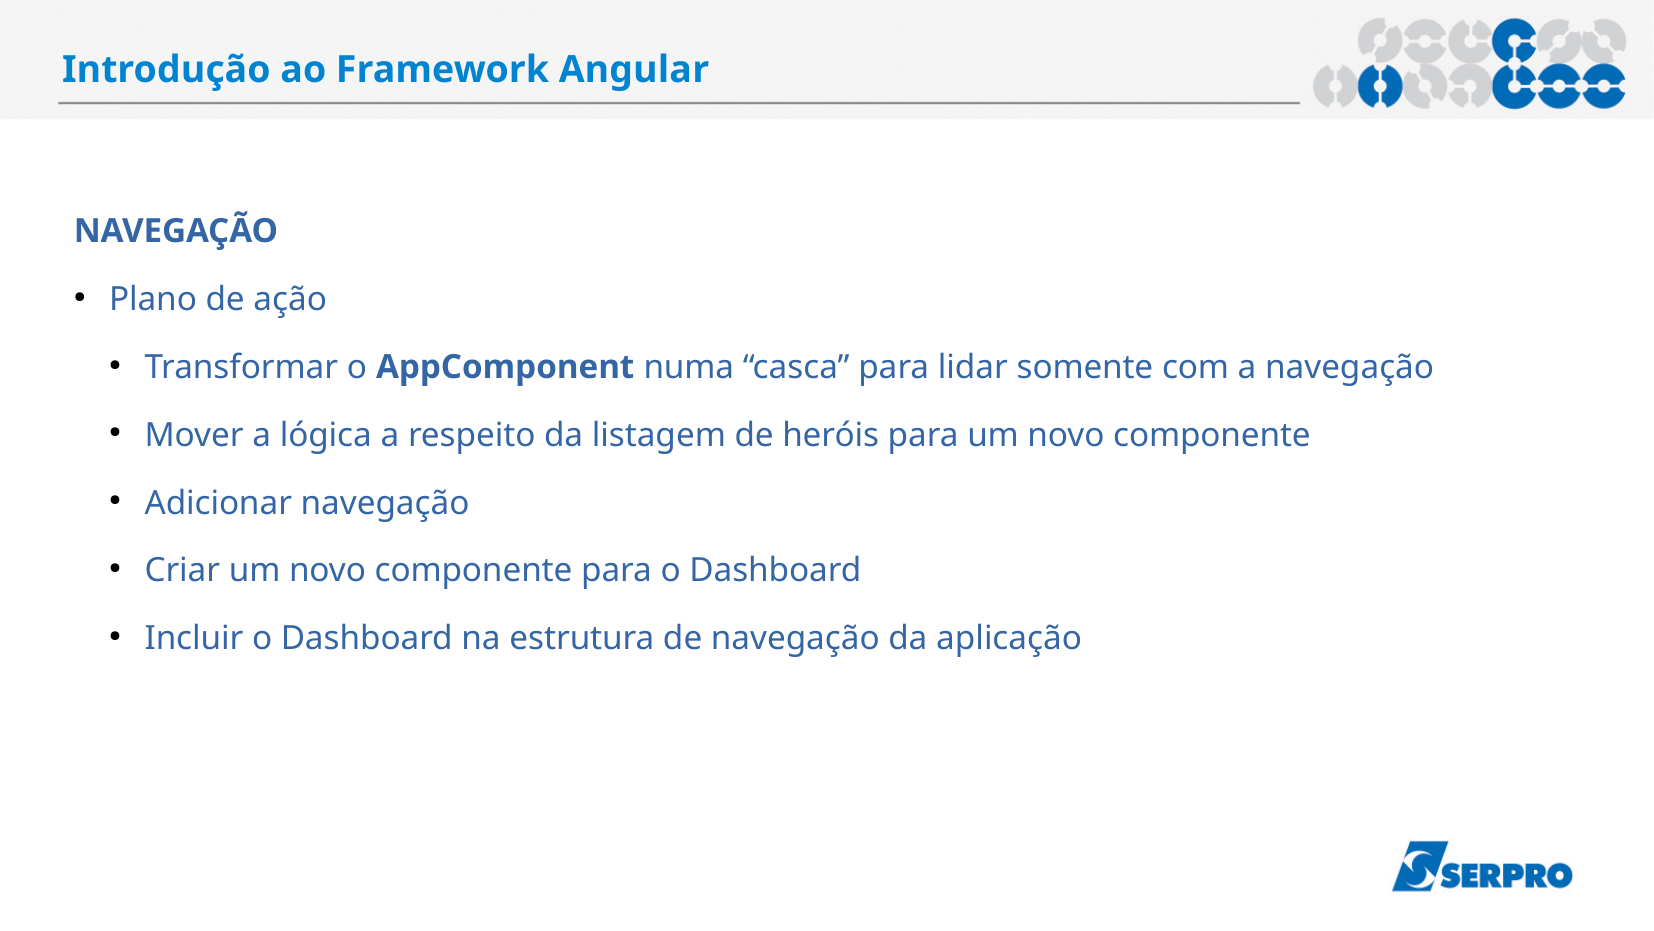

Introdução ao Framework Angular
NAVEGAÇÃO
Plano de ação
Transformar o AppComponent numa “casca” para lidar somente com a navegação
Mover a lógica a respeito da listagem de heróis para um novo componente
Adicionar navegação
Criar um novo componente para o Dashboard
Incluir o Dashboard na estrutura de navegação da aplicação